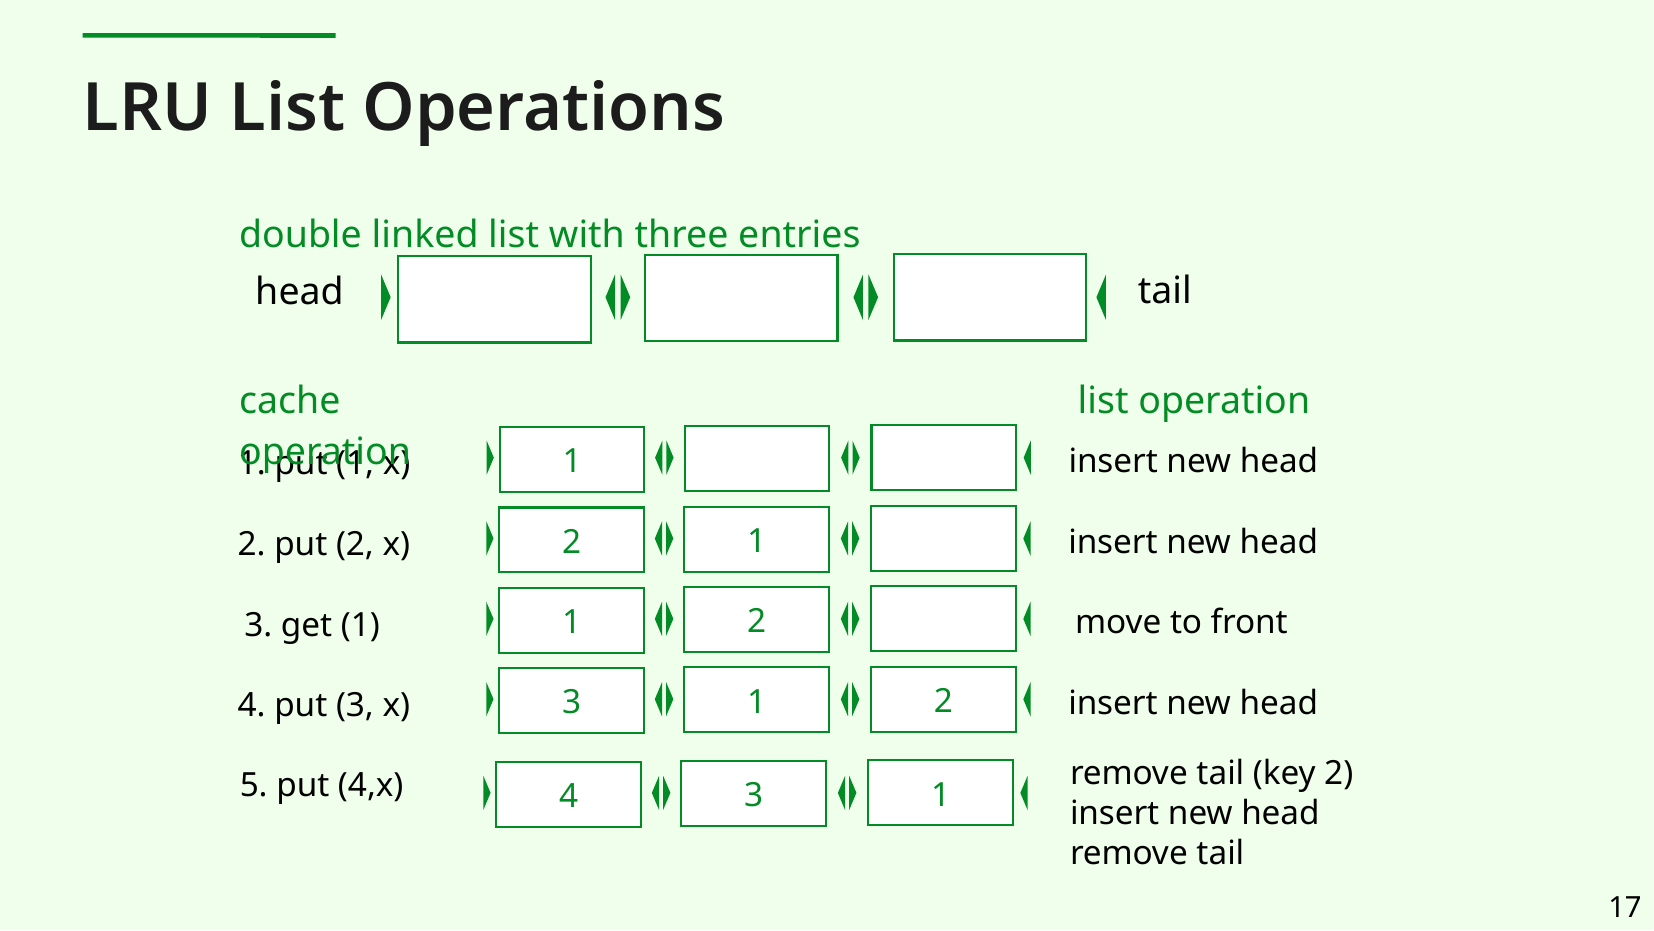

# LRU List Operations
double linked list with three entries
tail
head
cache operation
list operation
1
insert new head
1. put (1, x)
1
2
insert new head
2. put (2, x)
2
1
move to front
3. get (1)
2
1
3
insert new head
4. put (3, x)
remove tail (key 2)
insert new head
remove tail
5. put (4,x)
1
3
4
17